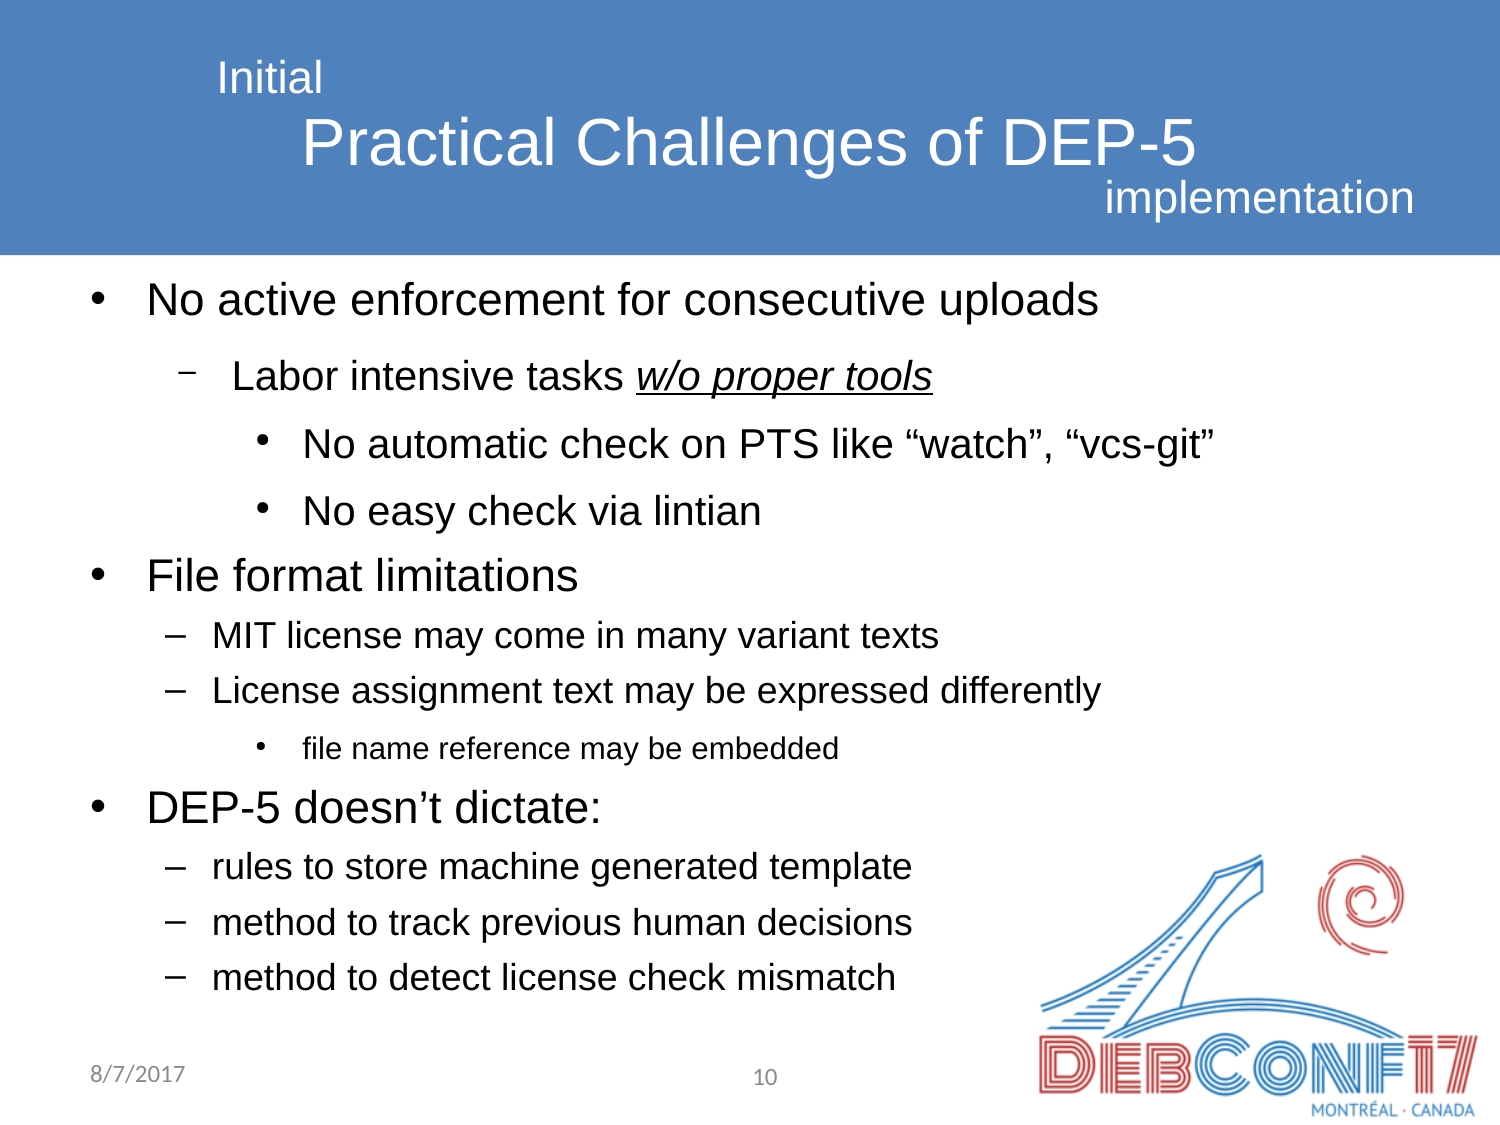

# Practical Challenges of DEP-5
Initial
implementation
No active enforcement for consecutive uploads
Labor intensive tasks w/o proper tools
No automatic check on PTS like “watch”, “vcs-git”
No easy check via lintian
File format limitations
MIT license may come in many variant texts
License assignment text may be expressed differently
file name reference may be embedded
DEP-5 doesn’t dictate:
rules to store machine generated template
method to track previous human decisions
method to detect license check mismatch
8/7/2017